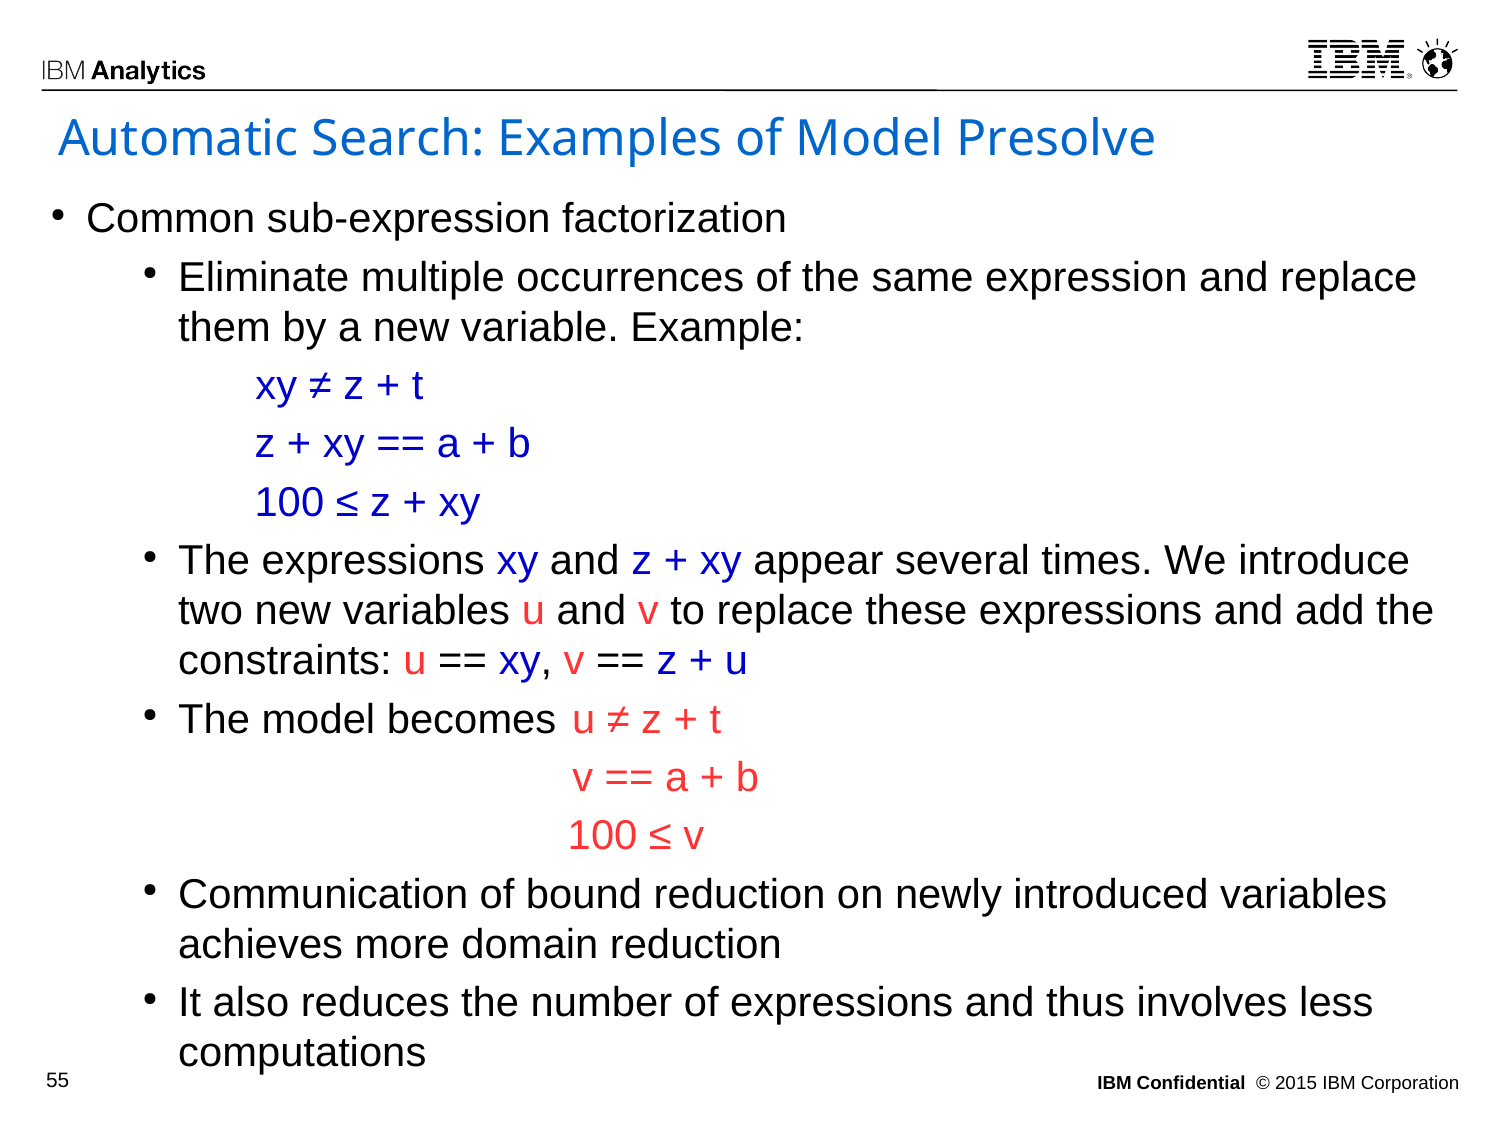

# Automatic Search: Examples of Model Presolve
Common sub-expression factorization
Eliminate multiple occurrences of the same expression and replace them by a new variable. Example:
 			 xy ≠ z + t
	z + xy == a + b
	100 ≤ z + xy
The expressions xy and z + xy appear several times. We introduce two new variables u and v to replace these expressions and add the constraints: u == xy, v == z + u
The model becomes	u ≠ z + t
					 v == a + b
				 100 ≤ v
Communication of bound reduction on newly introduced variables achieves more domain reduction
It also reduces the number of expressions and thus involves less computations